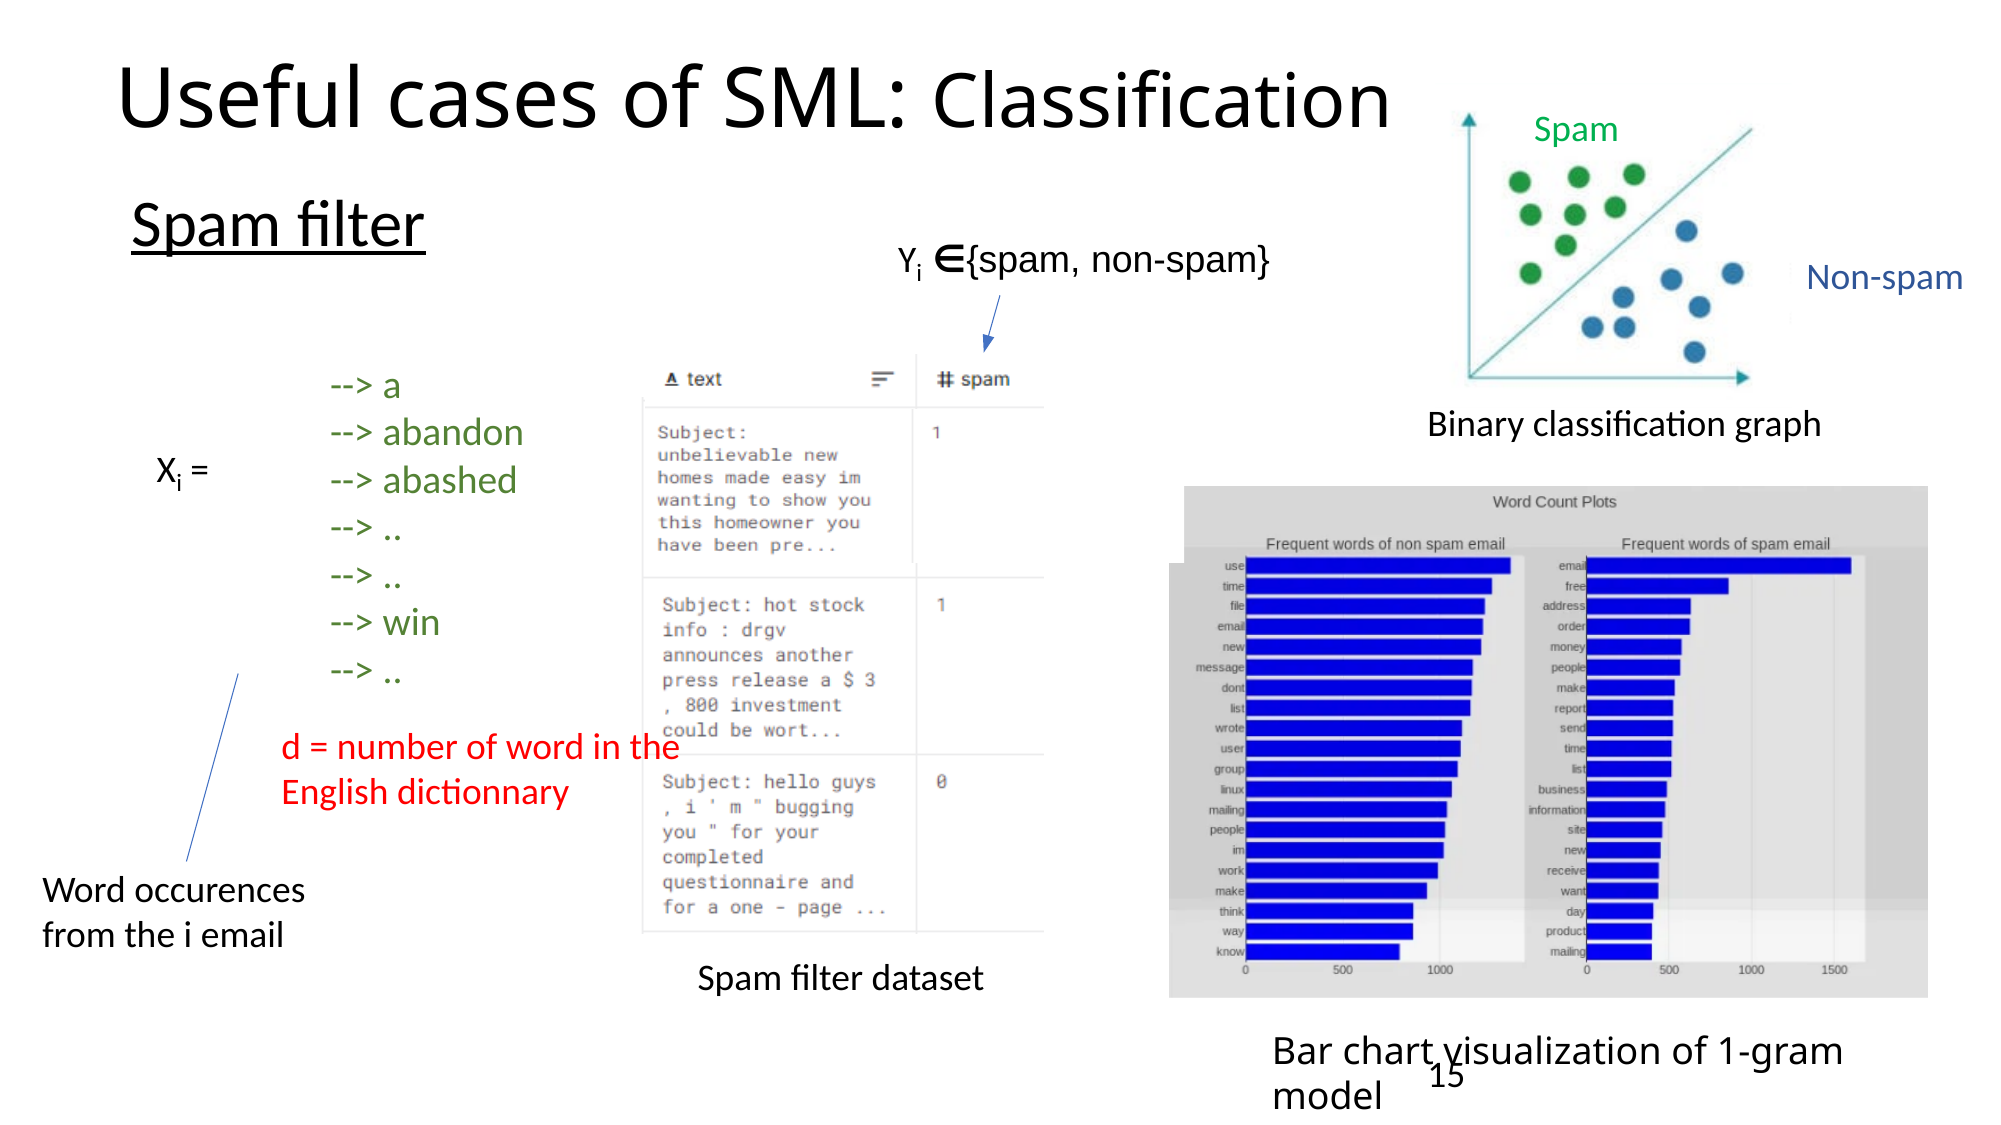

Useful cases of SML: Classification
Spam
Spam filter
Yi ∈{spam, non-spam}
Non-spam
--> a
--> abandon
--> abashed
--> ..
--> ..
--> win
--> ..
Binary classification graph
Xi =
d = number of word in the English dictionnary
Word occurences from the i email
Spam filter dataset
Bar chart visualization of 1-gram model
13